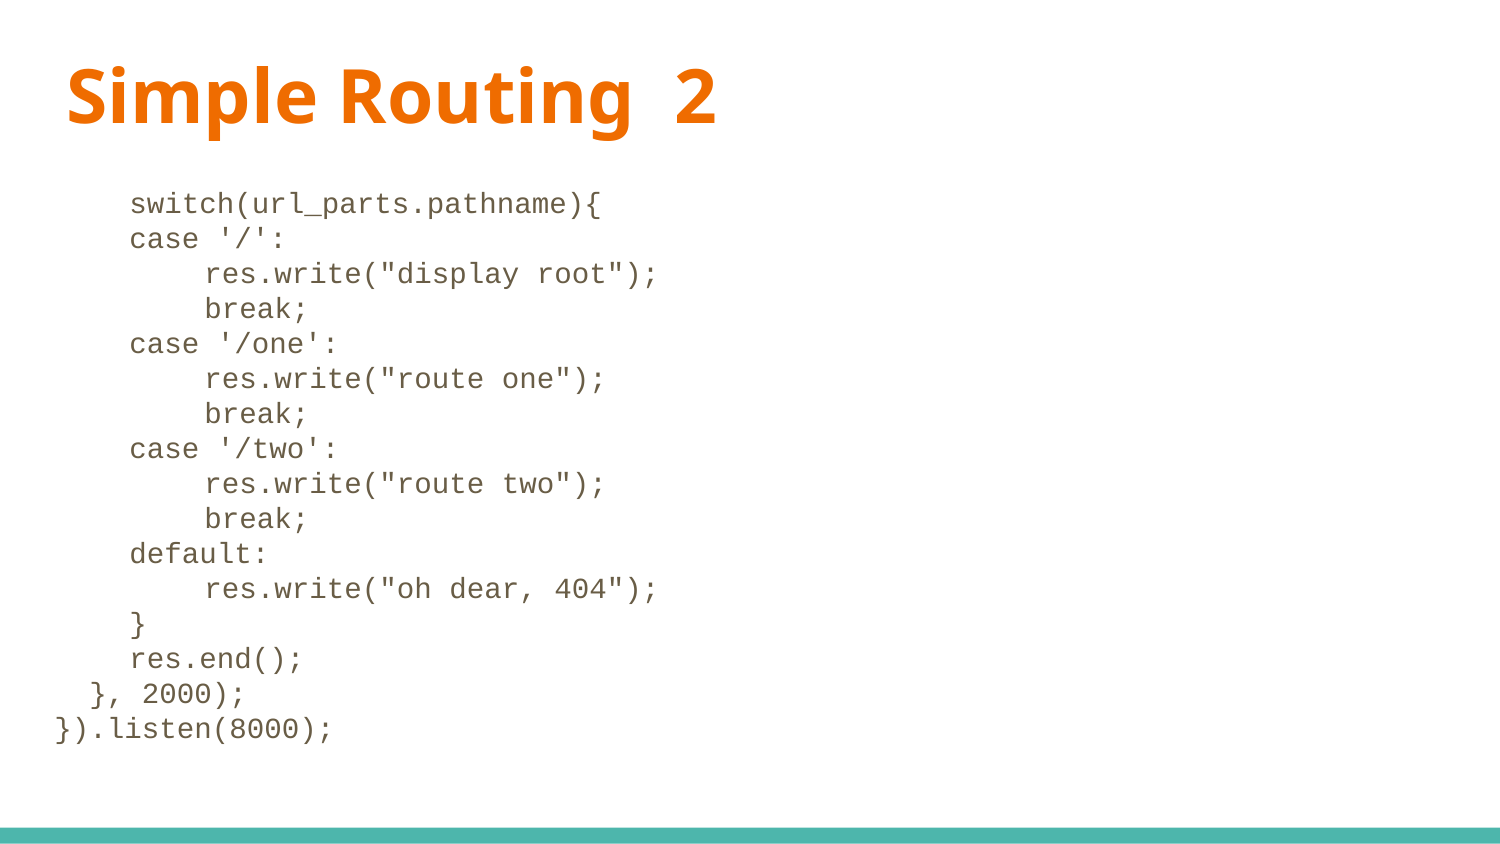

# Simple Routing 2
	switch(url_parts.pathname){
 	case '/':
 	res.write("display root");
 	break;
 	case '/one':
 	res.write("route one");
 	break;
 	case '/two':
 	res.write("route two");
 	break;
 	default:
 	res.write("oh dear, 404");
	}
	res.end();
 }, 2000);
}).listen(8000);